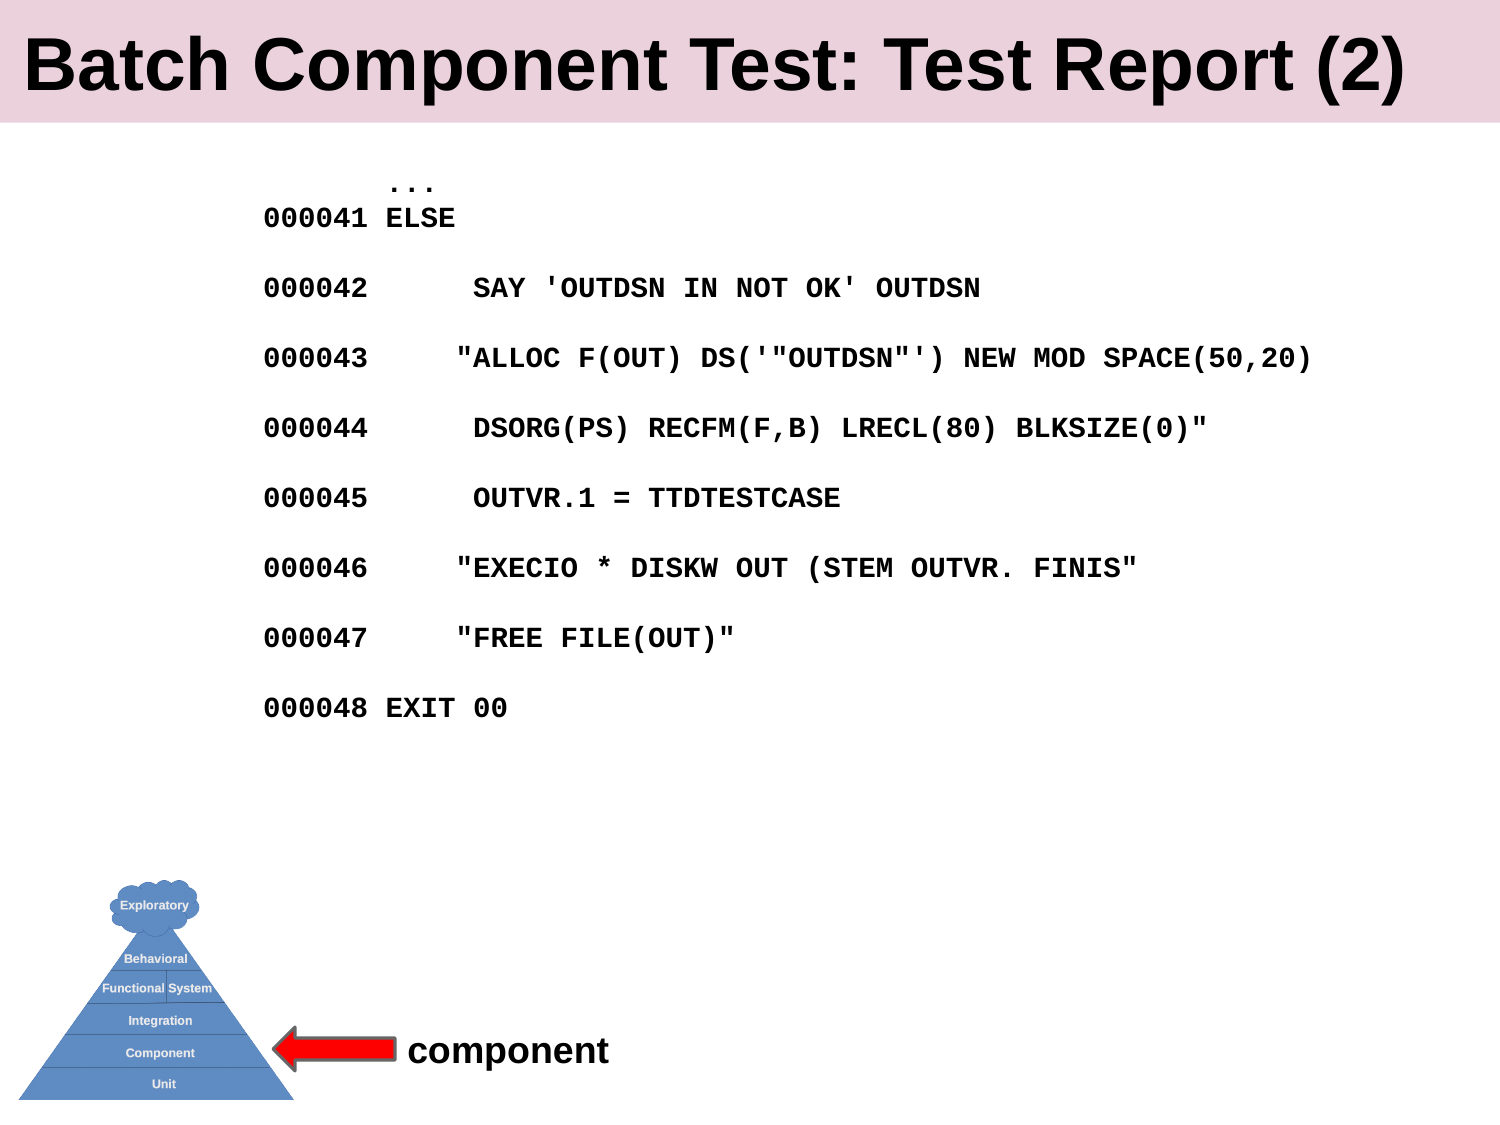

Batch Component Test: Test Report (2)
 ...
 000041 ELSE
 000042 SAY 'OUTDSN IN NOT OK' OUTDSN
 000043 "ALLOC F(OUT) DS('"OUTDSN"') NEW MOD SPACE(50,20)
 000044 DSORG(PS) RECFM(F,B) LRECL(80) BLKSIZE(0)"
 000045 OUTVR.1 = TTDTESTCASE
 000046 "EXECIO * DISKW OUT (STEM OUTVR. FINIS"
 000047 "FREE FILE(OUT)"
 000048 EXIT 00
component